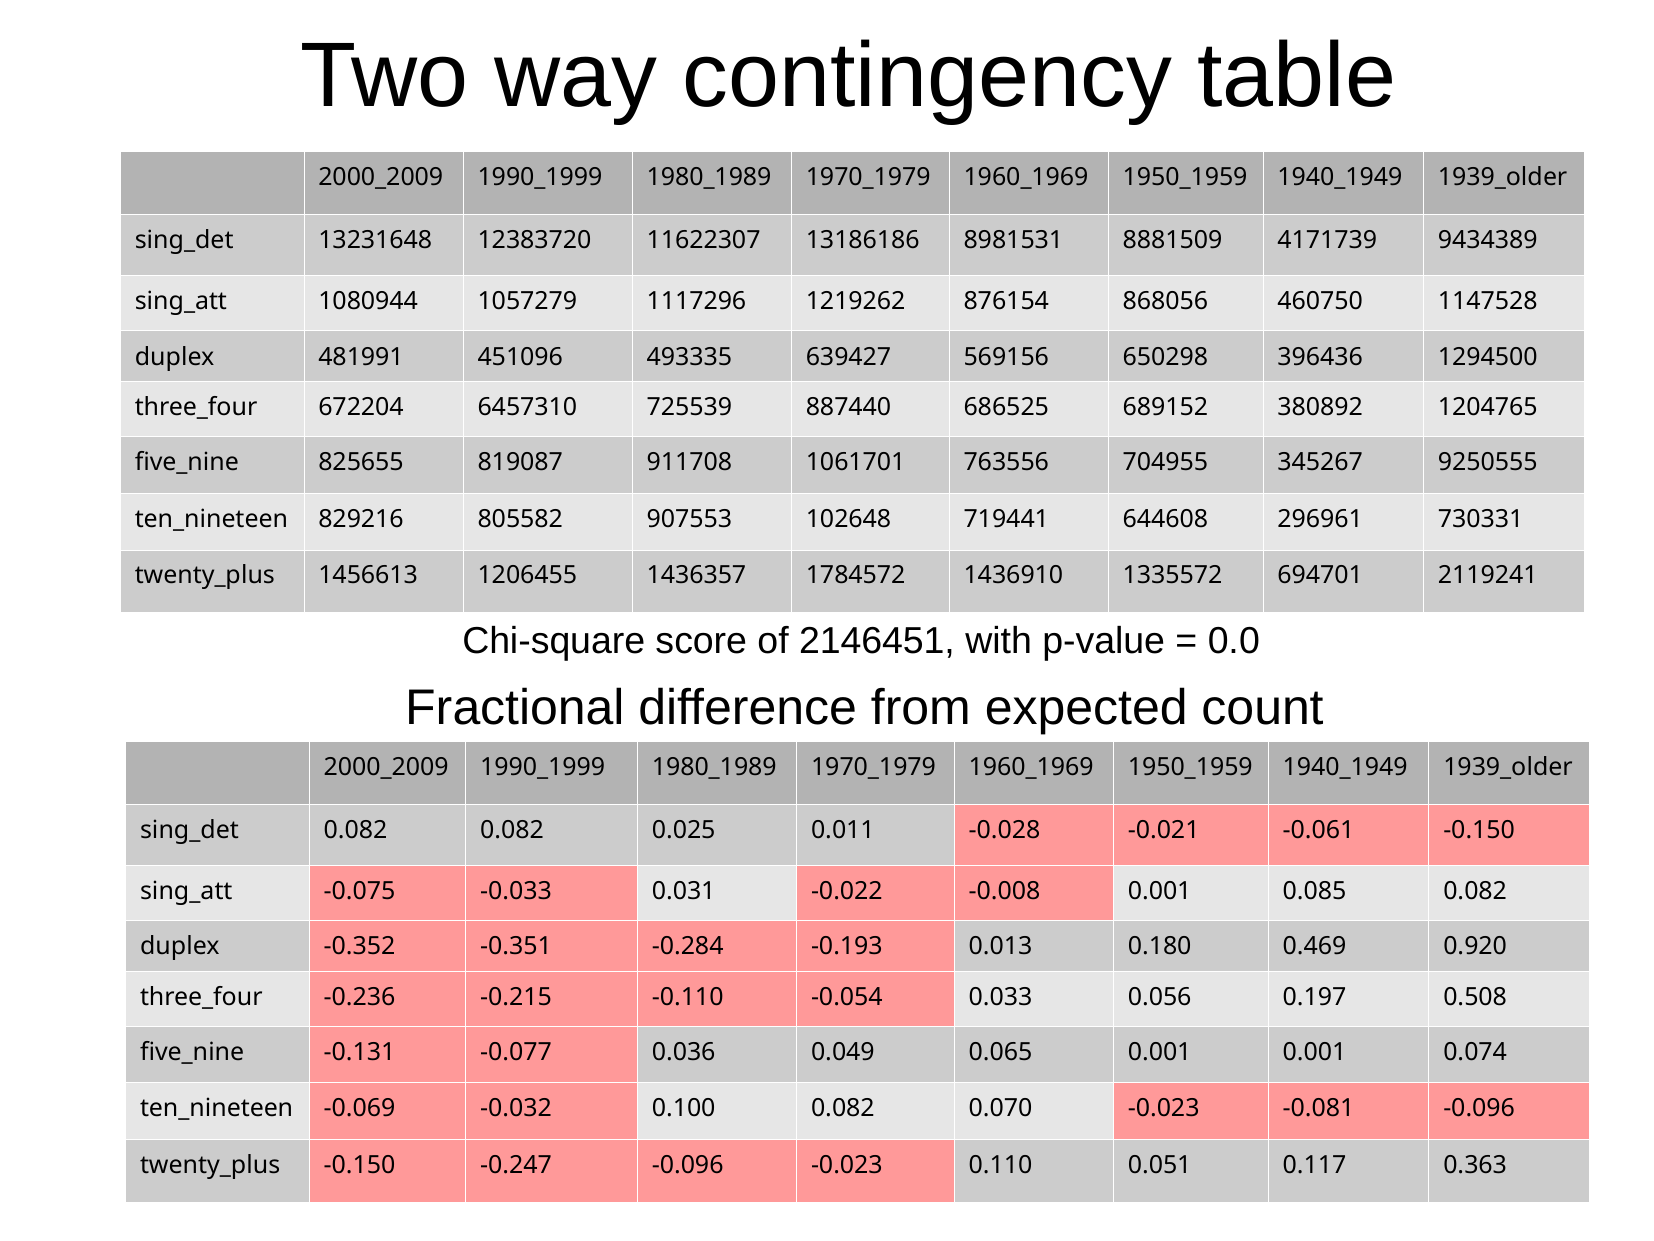

# Two way contingency table
| | 2000\_2009 | 1990\_1999 | 1980\_1989 | 1970\_1979 | 1960\_1969 | 1950\_1959 | 1940\_1949 | 1939\_older |
| --- | --- | --- | --- | --- | --- | --- | --- | --- |
| sing\_det | 13231648 | 12383720 | 11622307 | 13186186 | 8981531 | 8881509 | 4171739 | 9434389 |
| sing\_att | 1080944 | 1057279 | 1117296 | 1219262 | 876154 | 868056 | 460750 | 1147528 |
| duplex | 481991 | 451096 | 493335 | 639427 | 569156 | 650298 | 396436 | 1294500 |
| three\_four | 672204 | 6457310 | 725539 | 887440 | 686525 | 689152 | 380892 | 1204765 |
| five\_nine | 825655 | 819087 | 911708 | 1061701 | 763556 | 704955 | 345267 | 9250555 |
| ten\_nineteen | 829216 | 805582 | 907553 | 102648 | 719441 | 644608 | 296961 | 730331 |
| twenty\_plus | 1456613 | 1206455 | 1436357 | 1784572 | 1436910 | 1335572 | 694701 | 2119241 |
Chi-square score of 2146451, with p-value = 0.0
Fractional difference from expected count
| | 2000\_2009 | 1990\_1999 | 1980\_1989 | 1970\_1979 | 1960\_1969 | 1950\_1959 | 1940\_1949 | 1939\_older |
| --- | --- | --- | --- | --- | --- | --- | --- | --- |
| sing\_det | 0.082 | 0.082 | 0.025 | 0.011 | -0.028 | -0.021 | -0.061 | -0.150 |
| sing\_att | -0.075 | -0.033 | 0.031 | -0.022 | -0.008 | 0.001 | 0.085 | 0.082 |
| duplex | -0.352 | -0.351 | -0.284 | -0.193 | 0.013 | 0.180 | 0.469 | 0.920 |
| three\_four | -0.236 | -0.215 | -0.110 | -0.054 | 0.033 | 0.056 | 0.197 | 0.508 |
| five\_nine | -0.131 | -0.077 | 0.036 | 0.049 | 0.065 | 0.001 | 0.001 | 0.074 |
| ten\_nineteen | -0.069 | -0.032 | 0.100 | 0.082 | 0.070 | -0.023 | -0.081 | -0.096 |
| twenty\_plus | -0.150 | -0.247 | -0.096 | -0.023 | 0.110 | 0.051 | 0.117 | 0.363 |